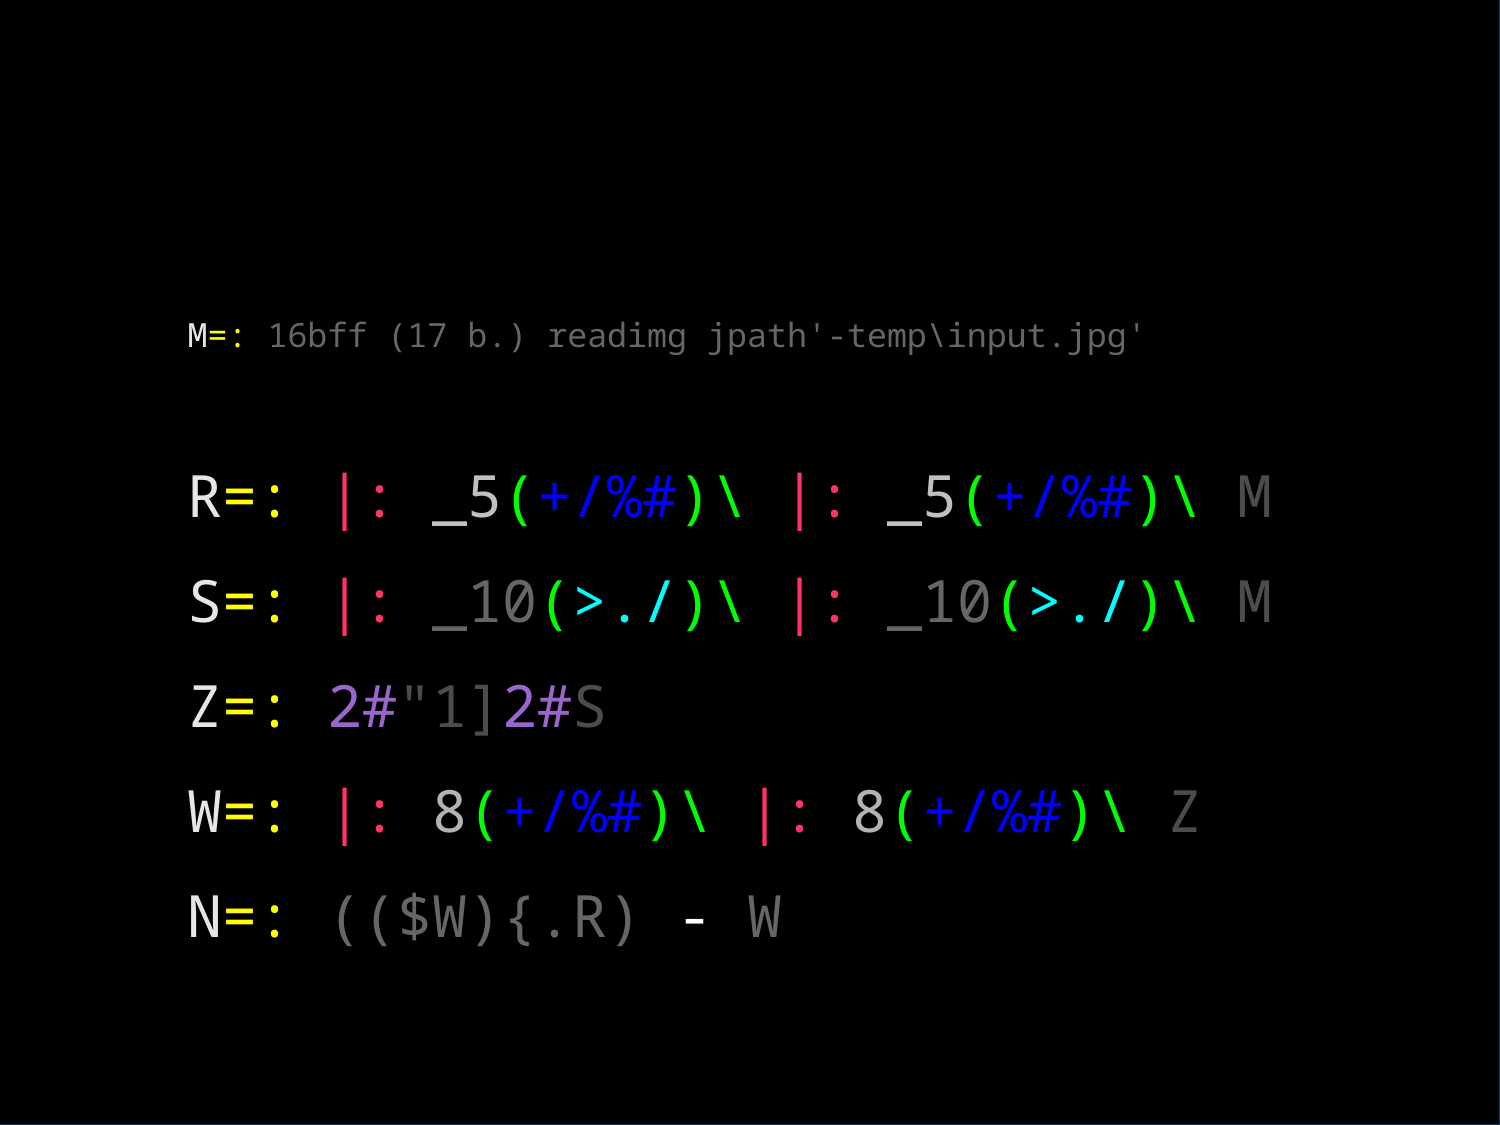

M=: 16bff (17 b.) readimg jpath'-temp\input.jpg'
 R=: |: _5(+/%#)\ |: _5(+/%#)\ M
 S=: |: _10(>./)\ |: _10(>./)\ M
 Z=: 2#"1]2#S
 W=: |: 8(+/%#)\ |: 8(+/%#)\ Z
 N=: (($W){.R) - W